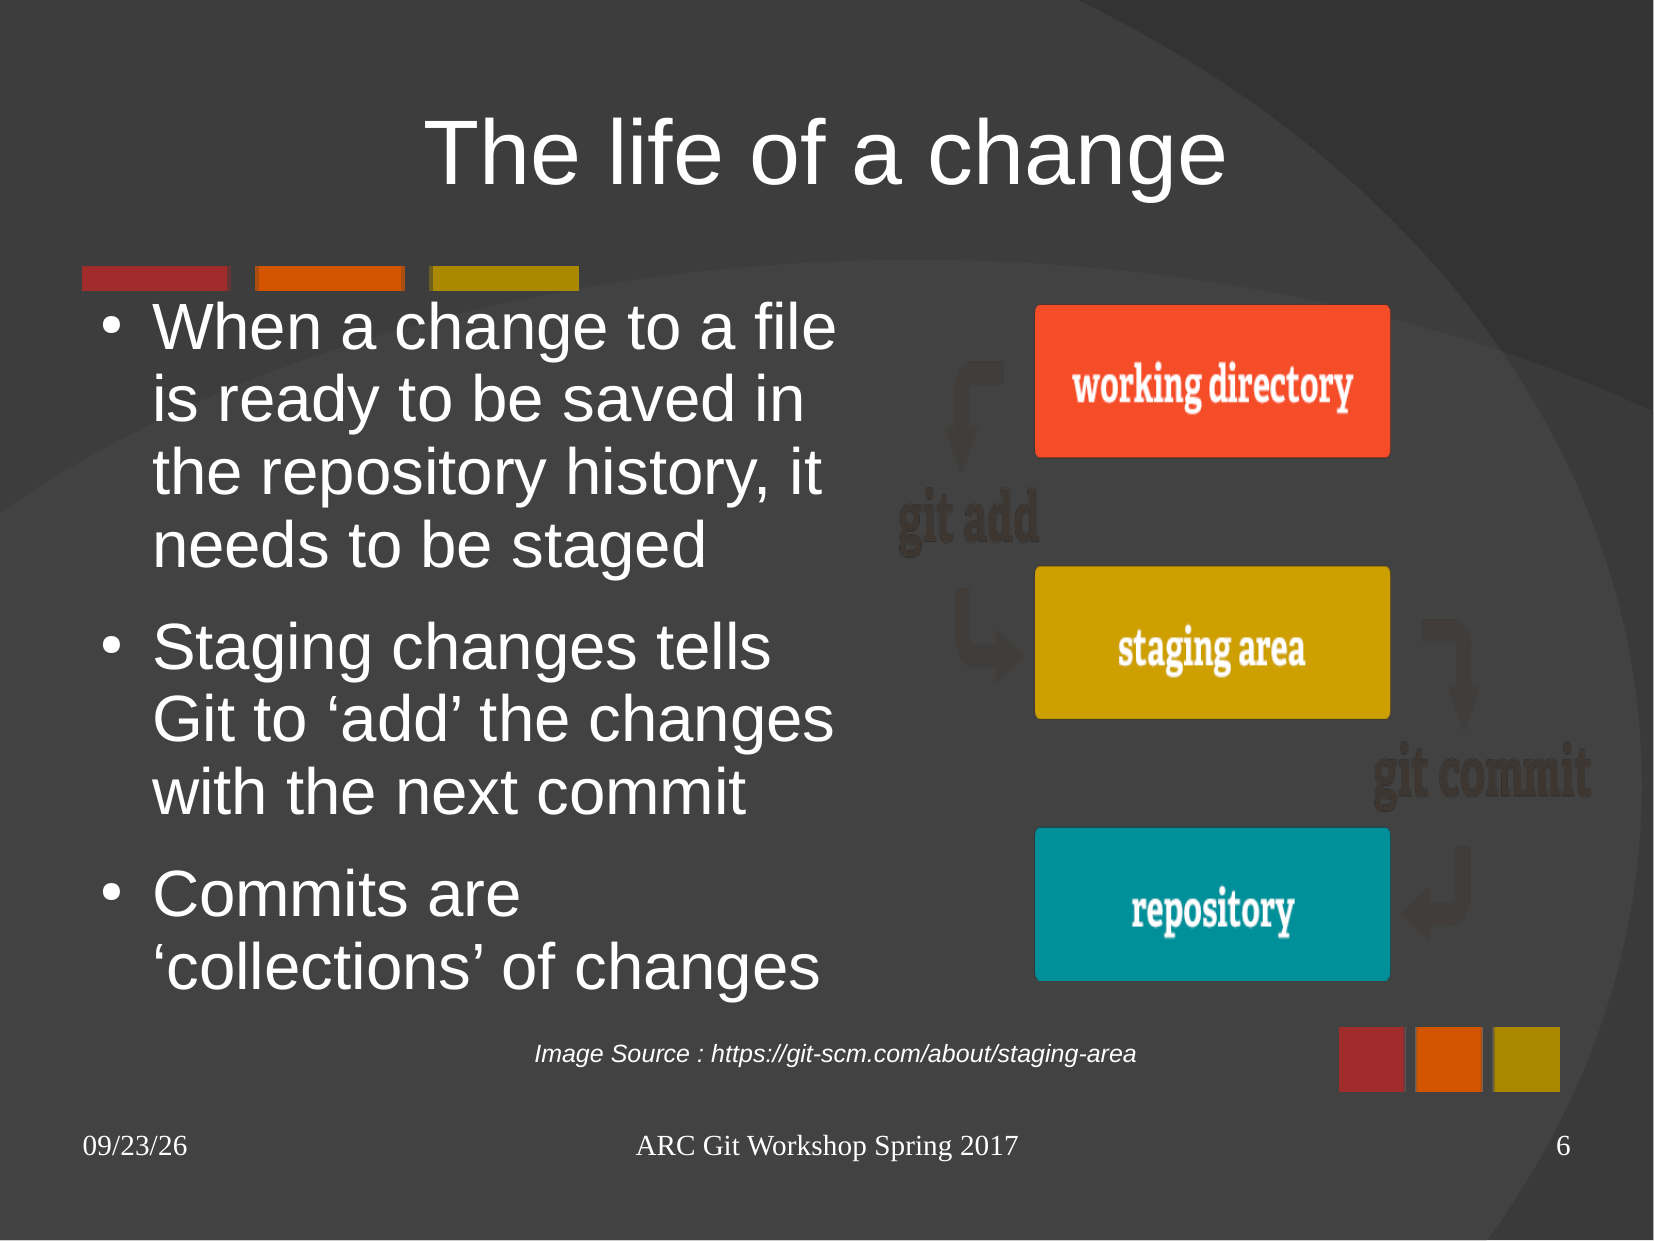

# The life of a change
When a change to a file is ready to be saved in the repository history, it needs to be staged
Staging changes tells Git to ‘add’ the changes with the next commit
Commits are ‘collections’ of changes
Image Source : https://git-scm.com/about/staging-area
ARC Git Workshop Spring 2017
6